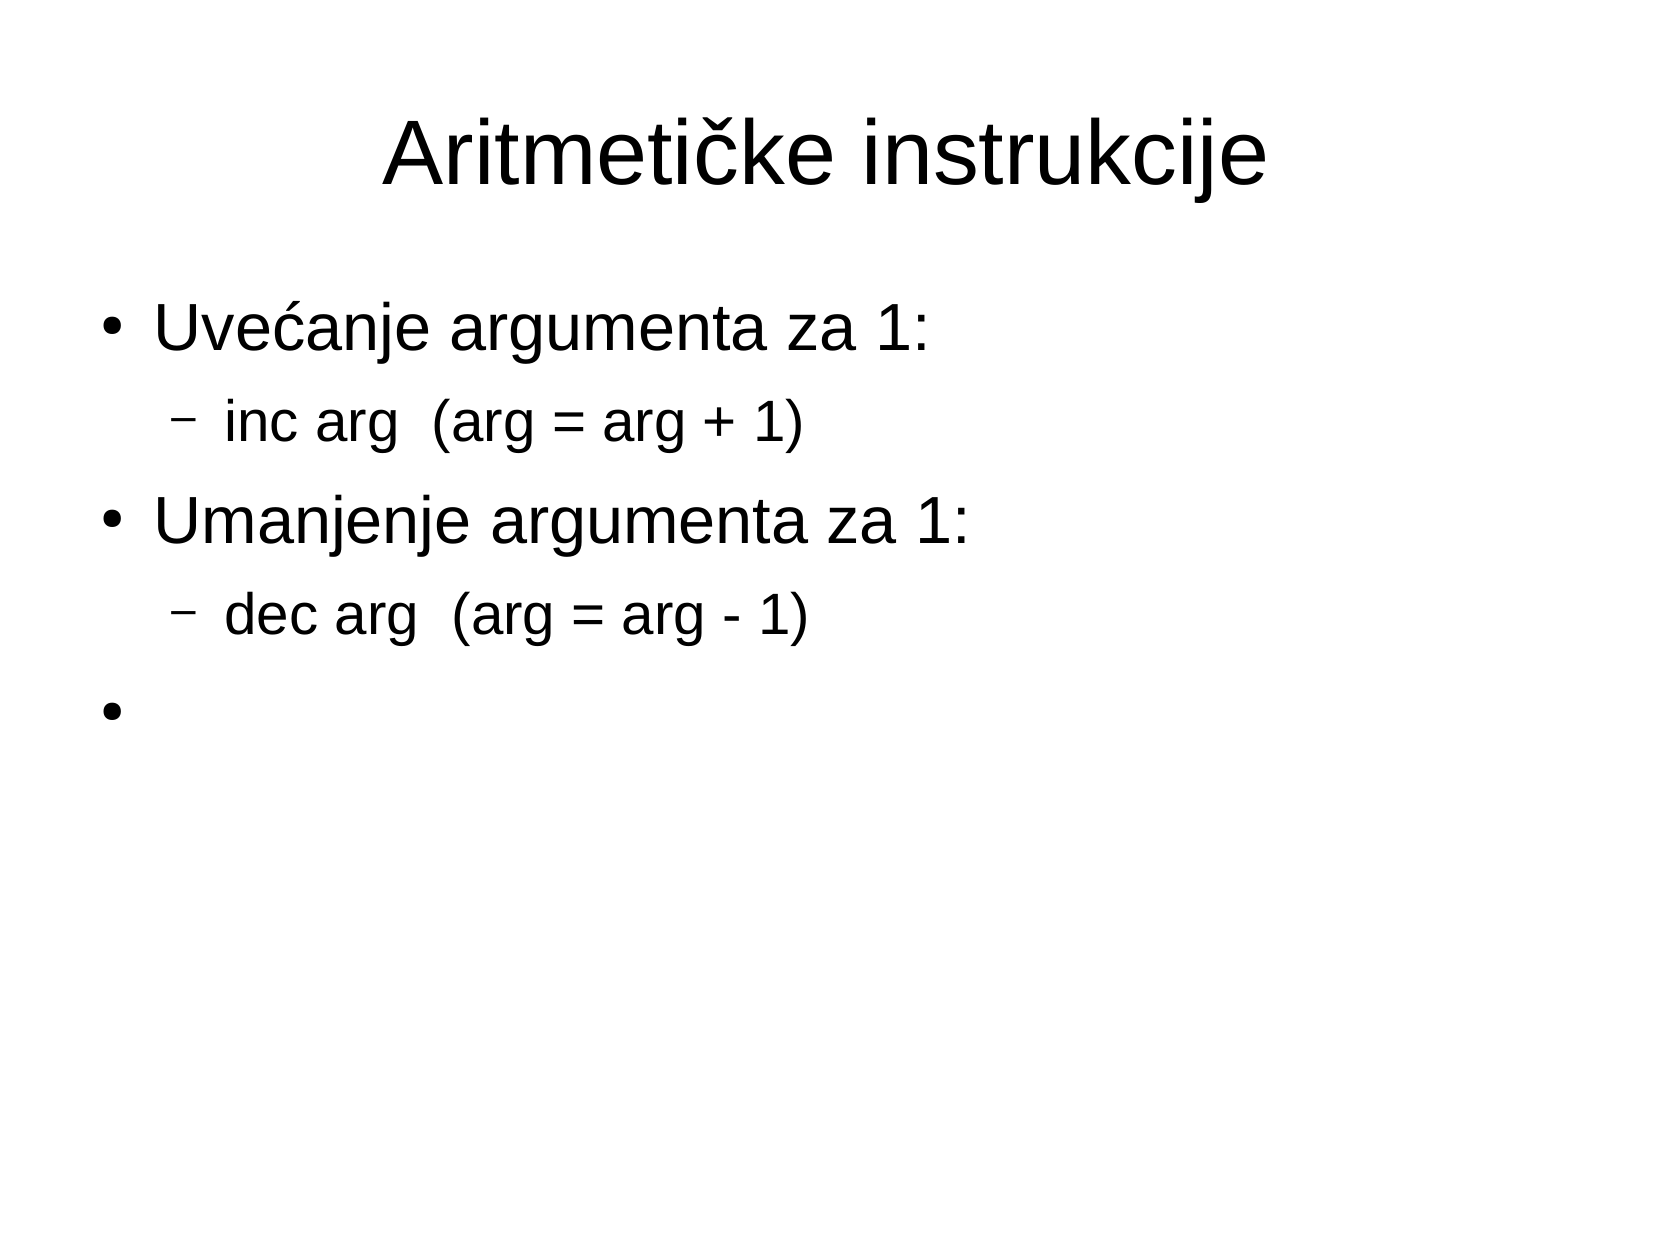

# Aritmetičke instrukcije
Uvećanje argumenta za 1:
inc arg (arg = arg + 1)
Umanjenje argumenta za 1:
dec arg (arg = arg - 1)